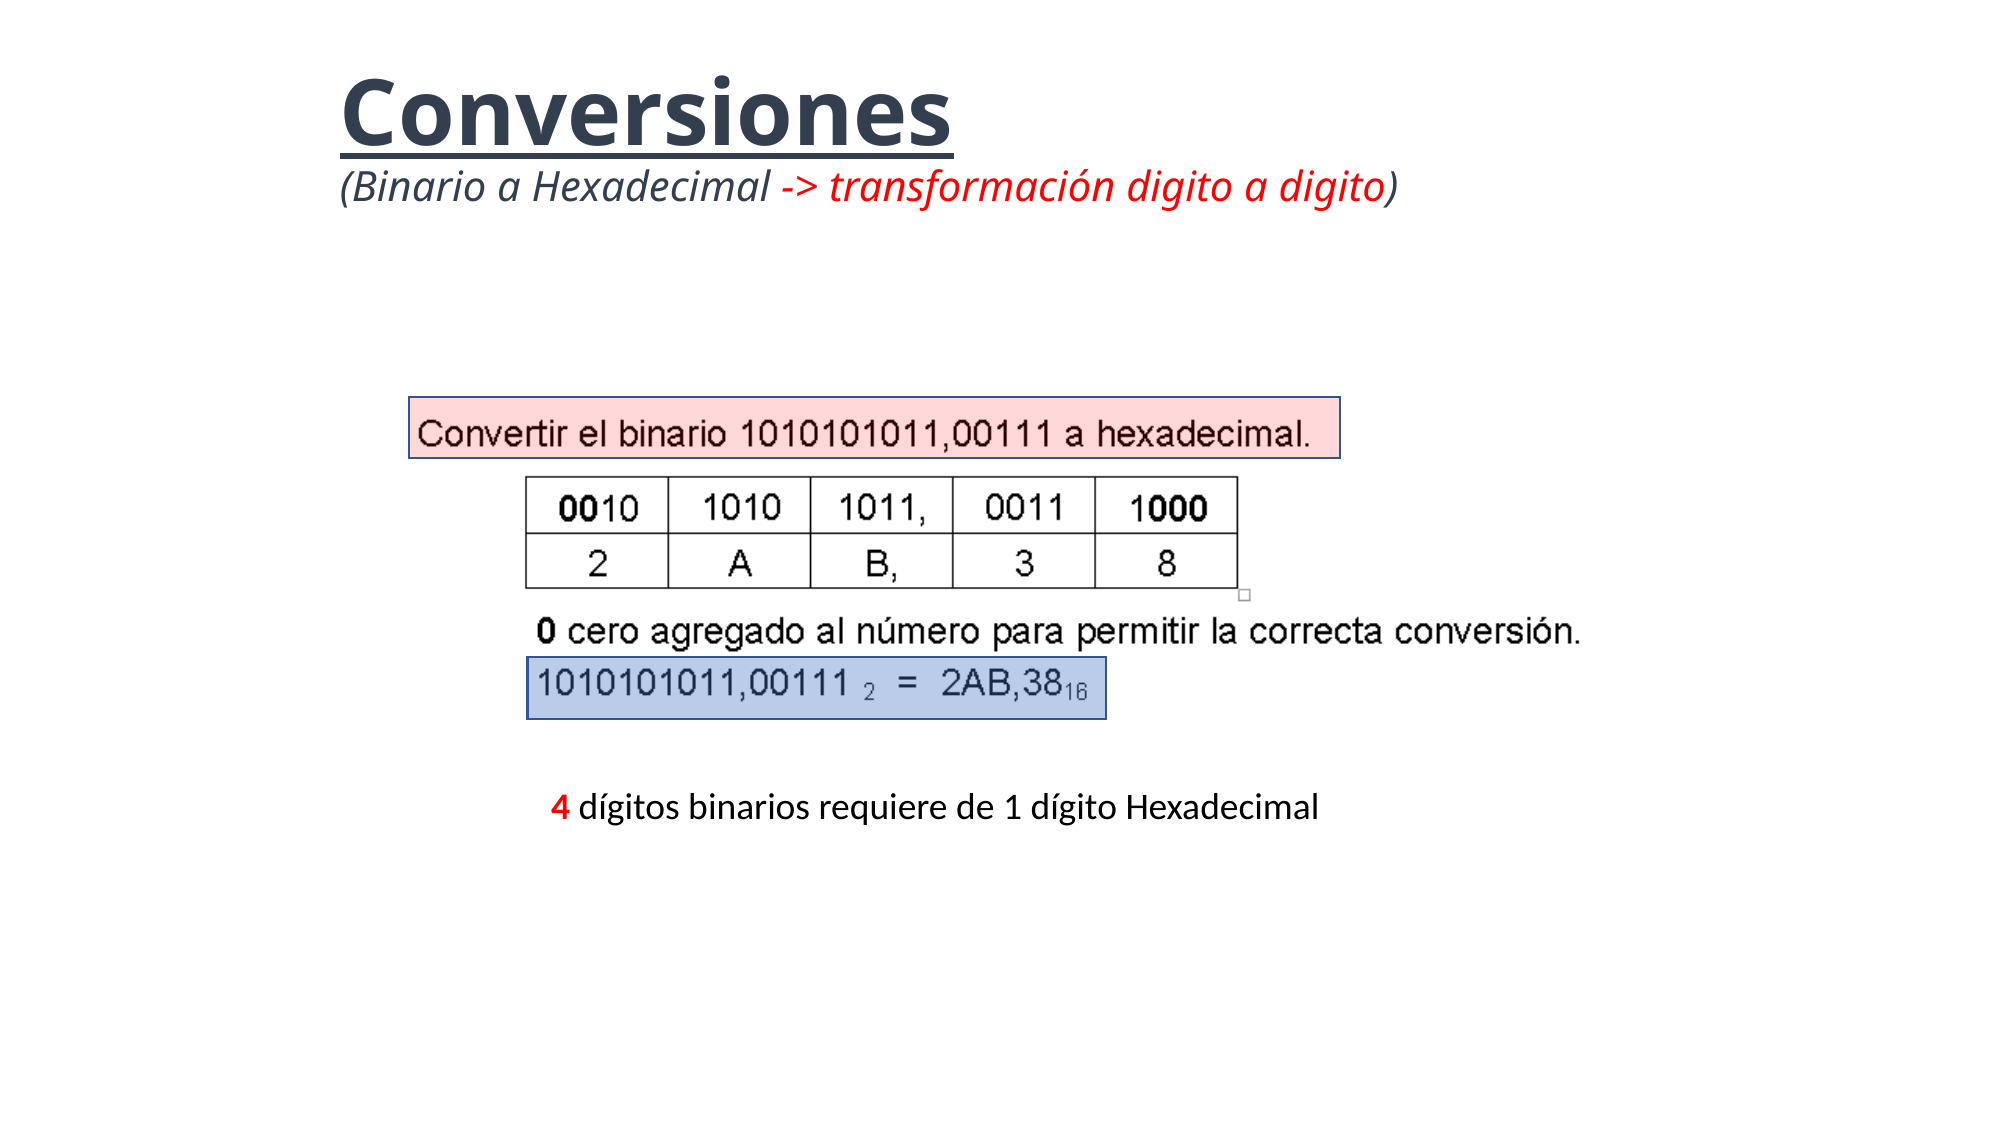

# Conversiones (Binario a Hexadecimal -> transformación digito a digito)
4 dígitos binarios requiere de 1 dígito Hexadecimal